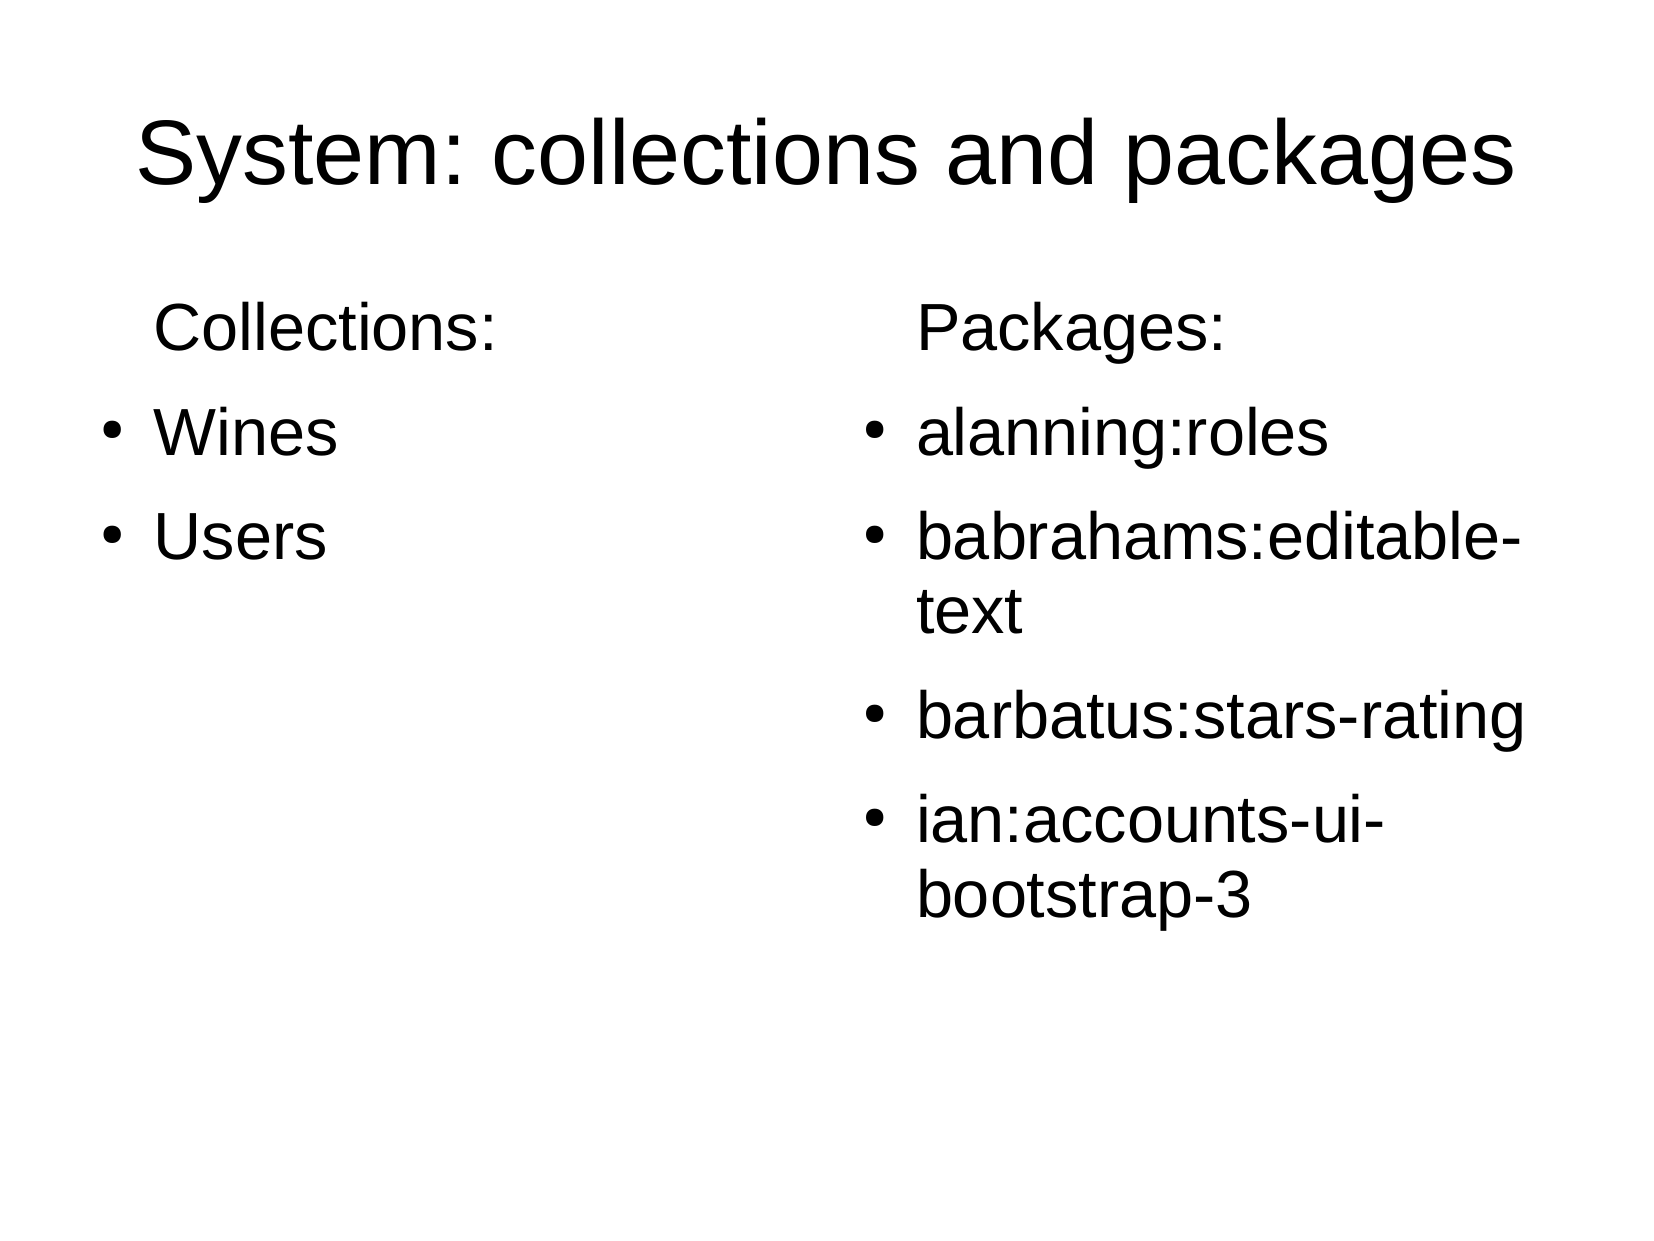

# System: collections and packages
Collections:
Wines
Users
Packages:
alanning:roles
babrahams:editable-text
barbatus:stars-rating
ian:accounts-ui-bootstrap-3